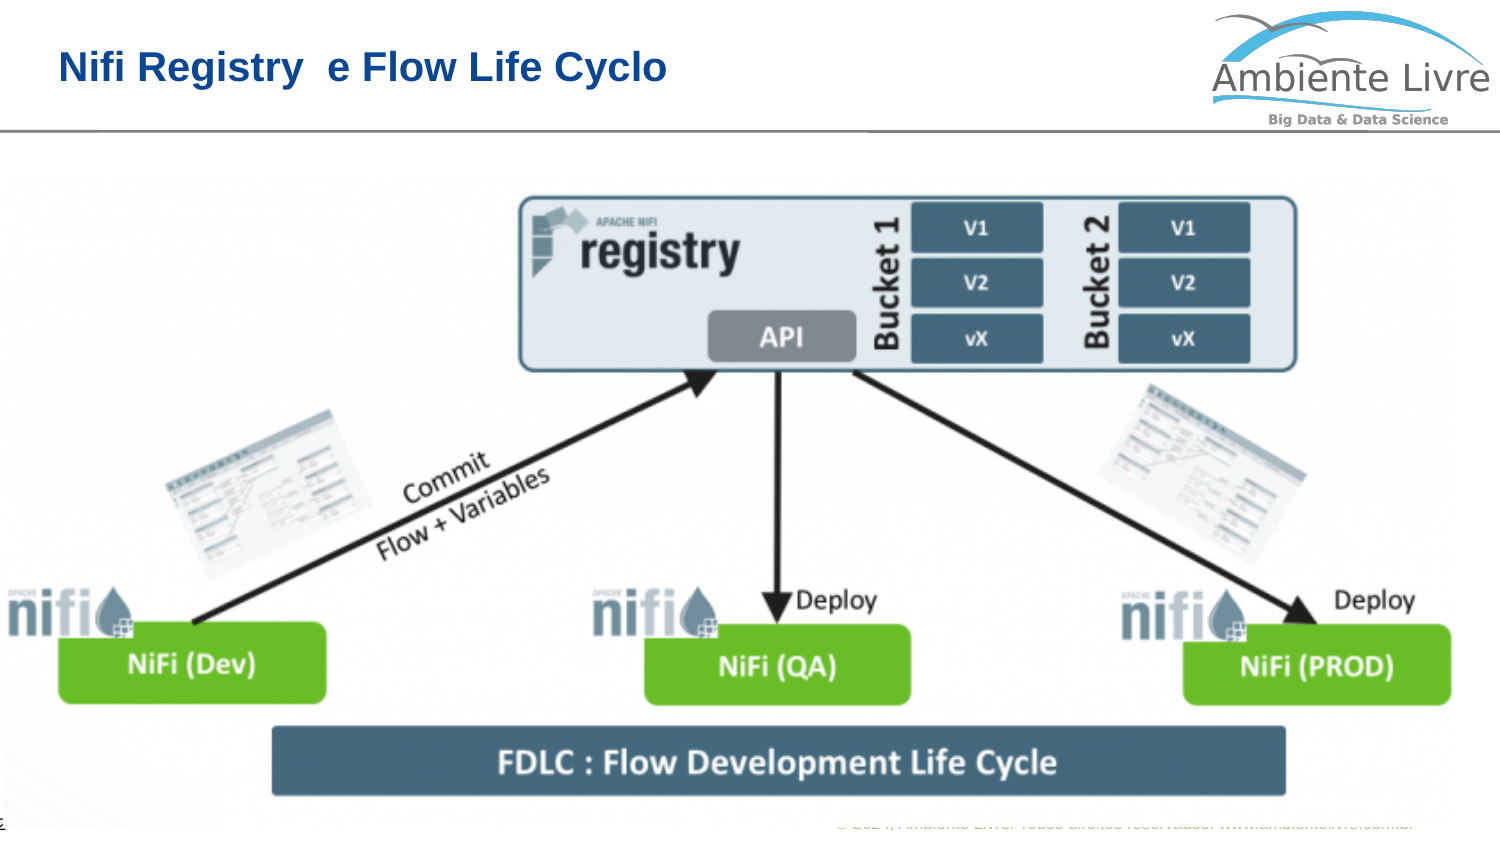

# Nifi Registry e Flow Life Cyclo